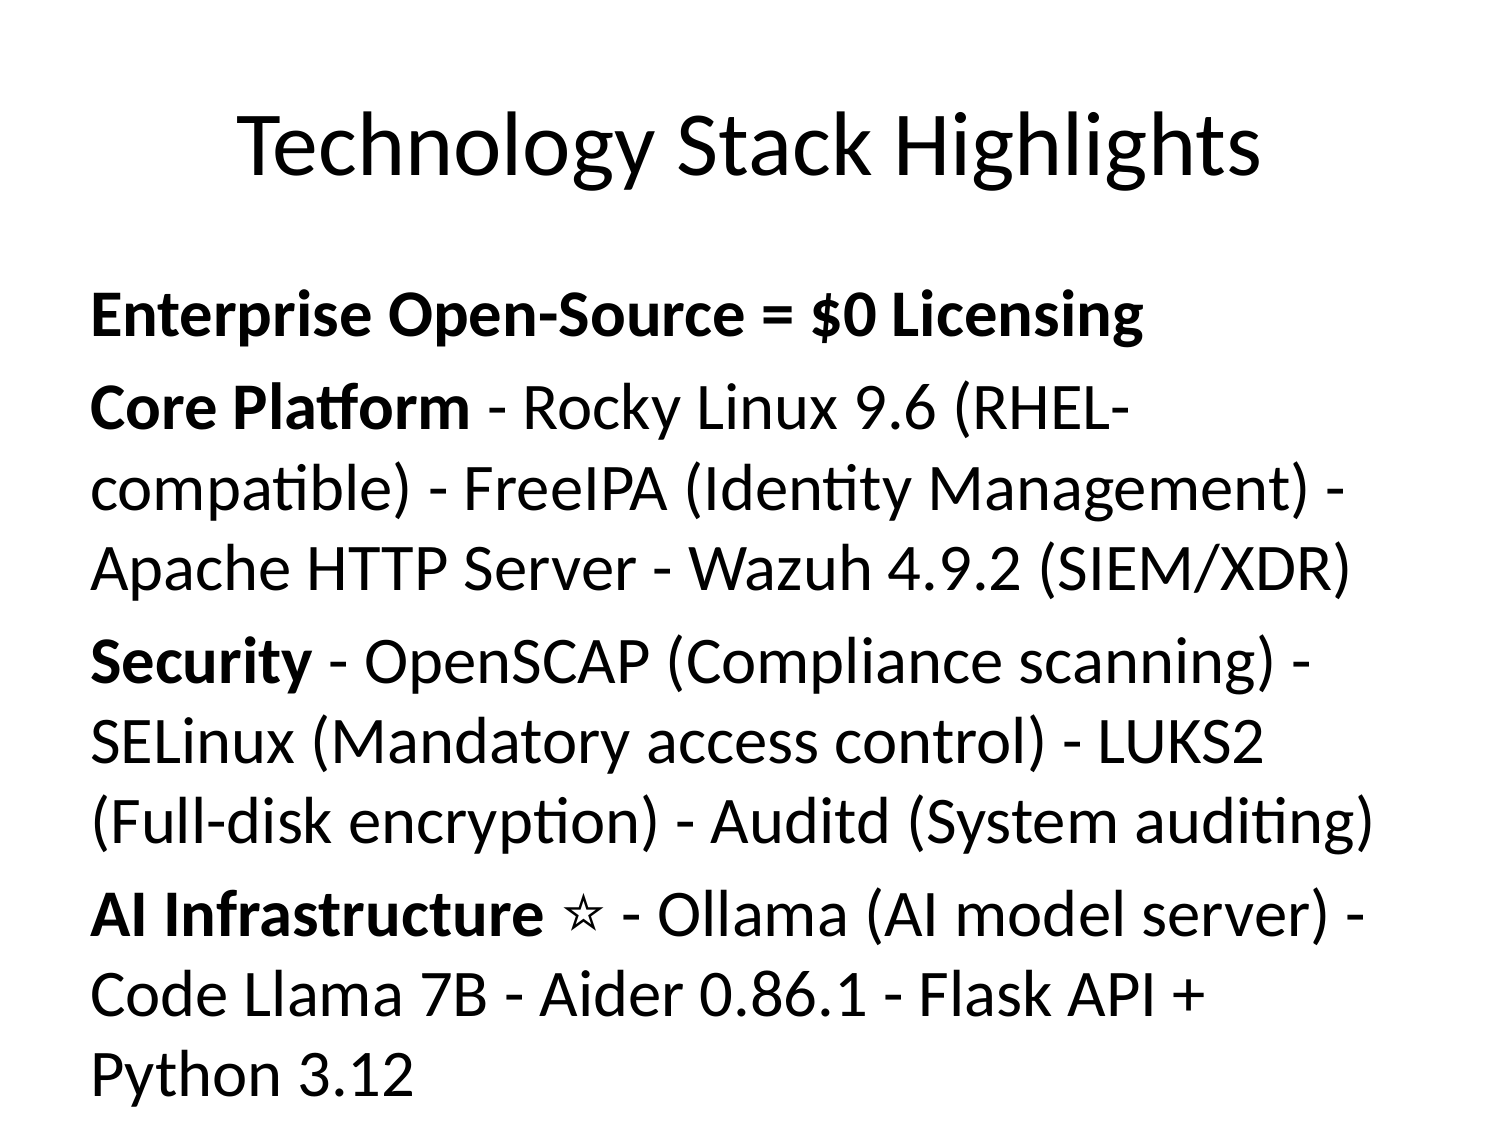

# Technology Stack Highlights
Enterprise Open-Source = $0 Licensing
Core Platform - Rocky Linux 9.6 (RHEL-compatible) - FreeIPA (Identity Management) - Apache HTTP Server - Wazuh 4.9.2 (SIEM/XDR)
Security - OpenSCAP (Compliance scanning) - SELinux (Mandatory access control) - LUKS2 (Full-disk encryption) - Auditd (System auditing)
AI Infrastructure ⭐ - Ollama (AI model server) - Code Llama 7B - Aider 0.86.1 - Flask API + Python 3.12